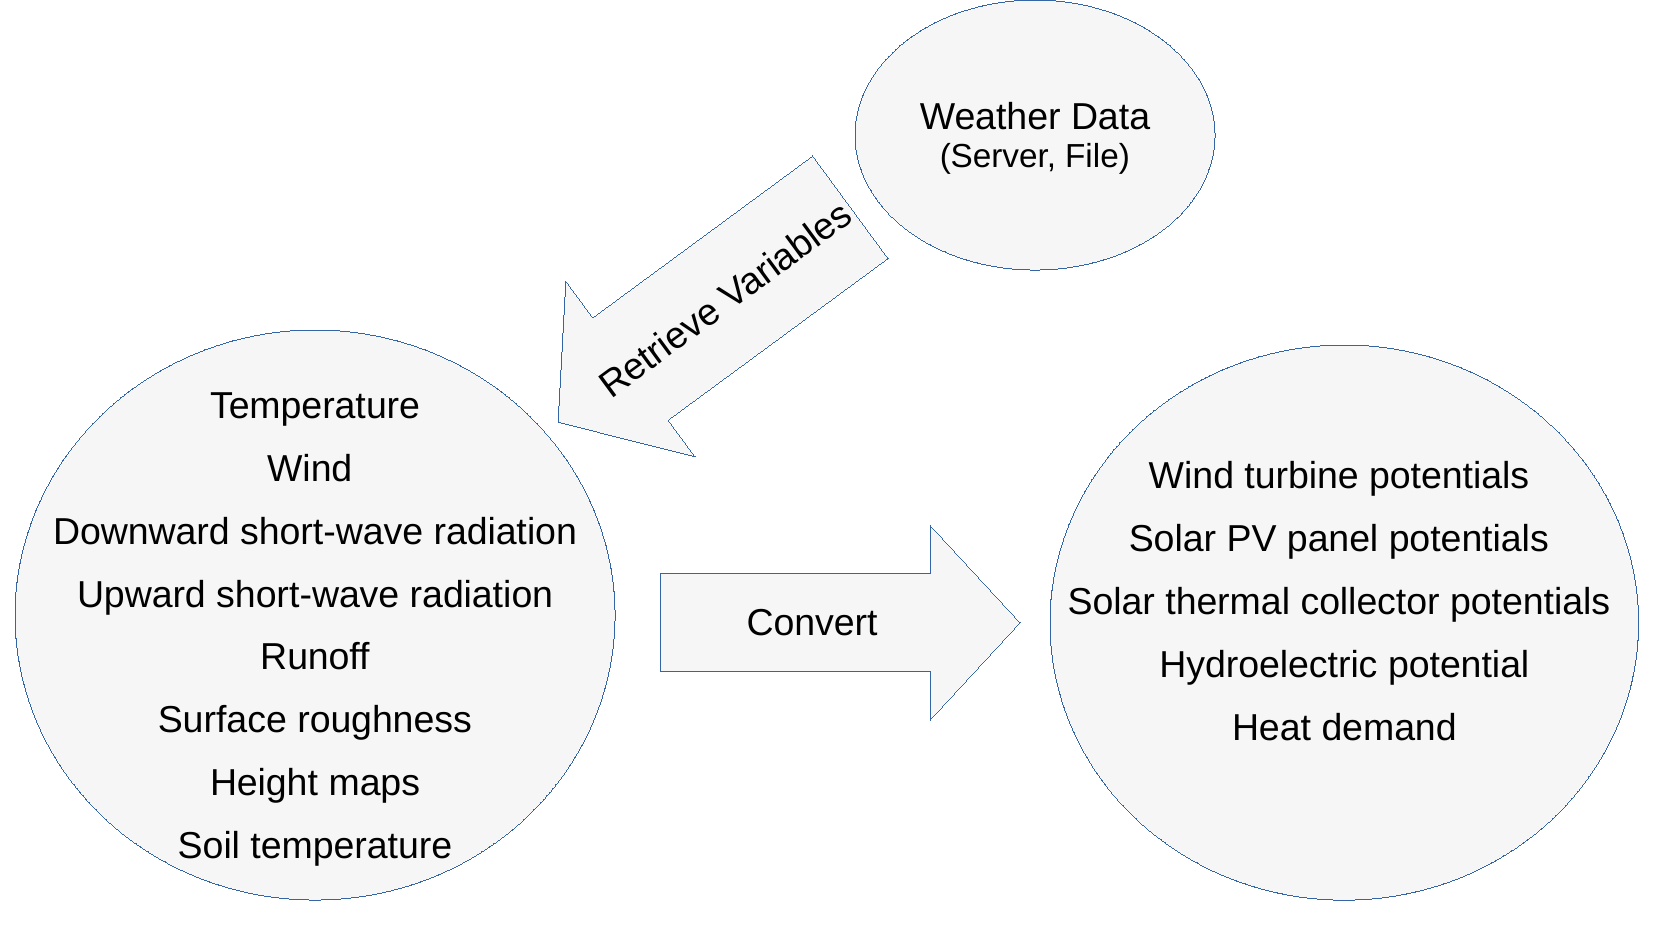

Weather Data
(Server, File)
Retrieve Variables
Temperature
Wind
Downward short-wave radiation
Upward short-wave radiation
Runoff
Surface roughness
Height maps
Soil temperature
Wind turbine potentials
Solar PV panel potentials
Solar thermal collector potentials
Hydroelectric potential
Heat demand
Convert